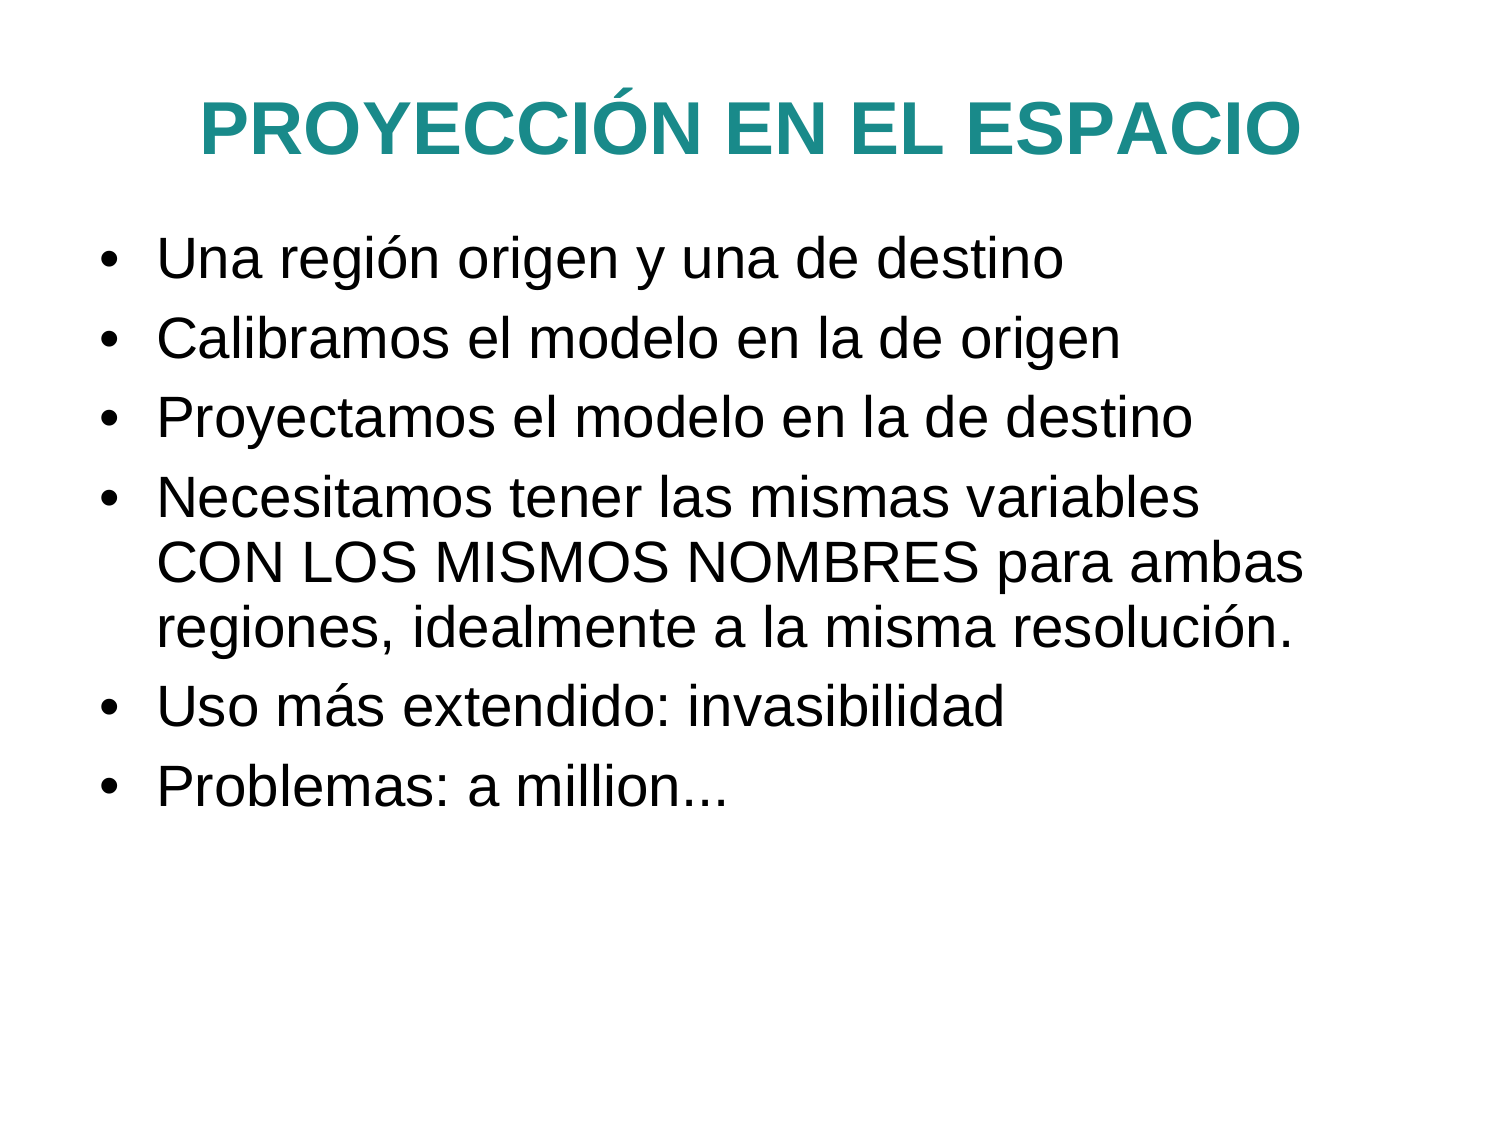

# PROYECCIÓN EN EL ESPACIO
Una región origen y una de destino
Calibramos el modelo en la de origen
Proyectamos el modelo en la de destino
Necesitamos tener las mismas variables CON LOS MISMOS NOMBRES para ambas regiones, idealmente a la misma resolución.
Uso más extendido: invasibilidad
Problemas: a million...